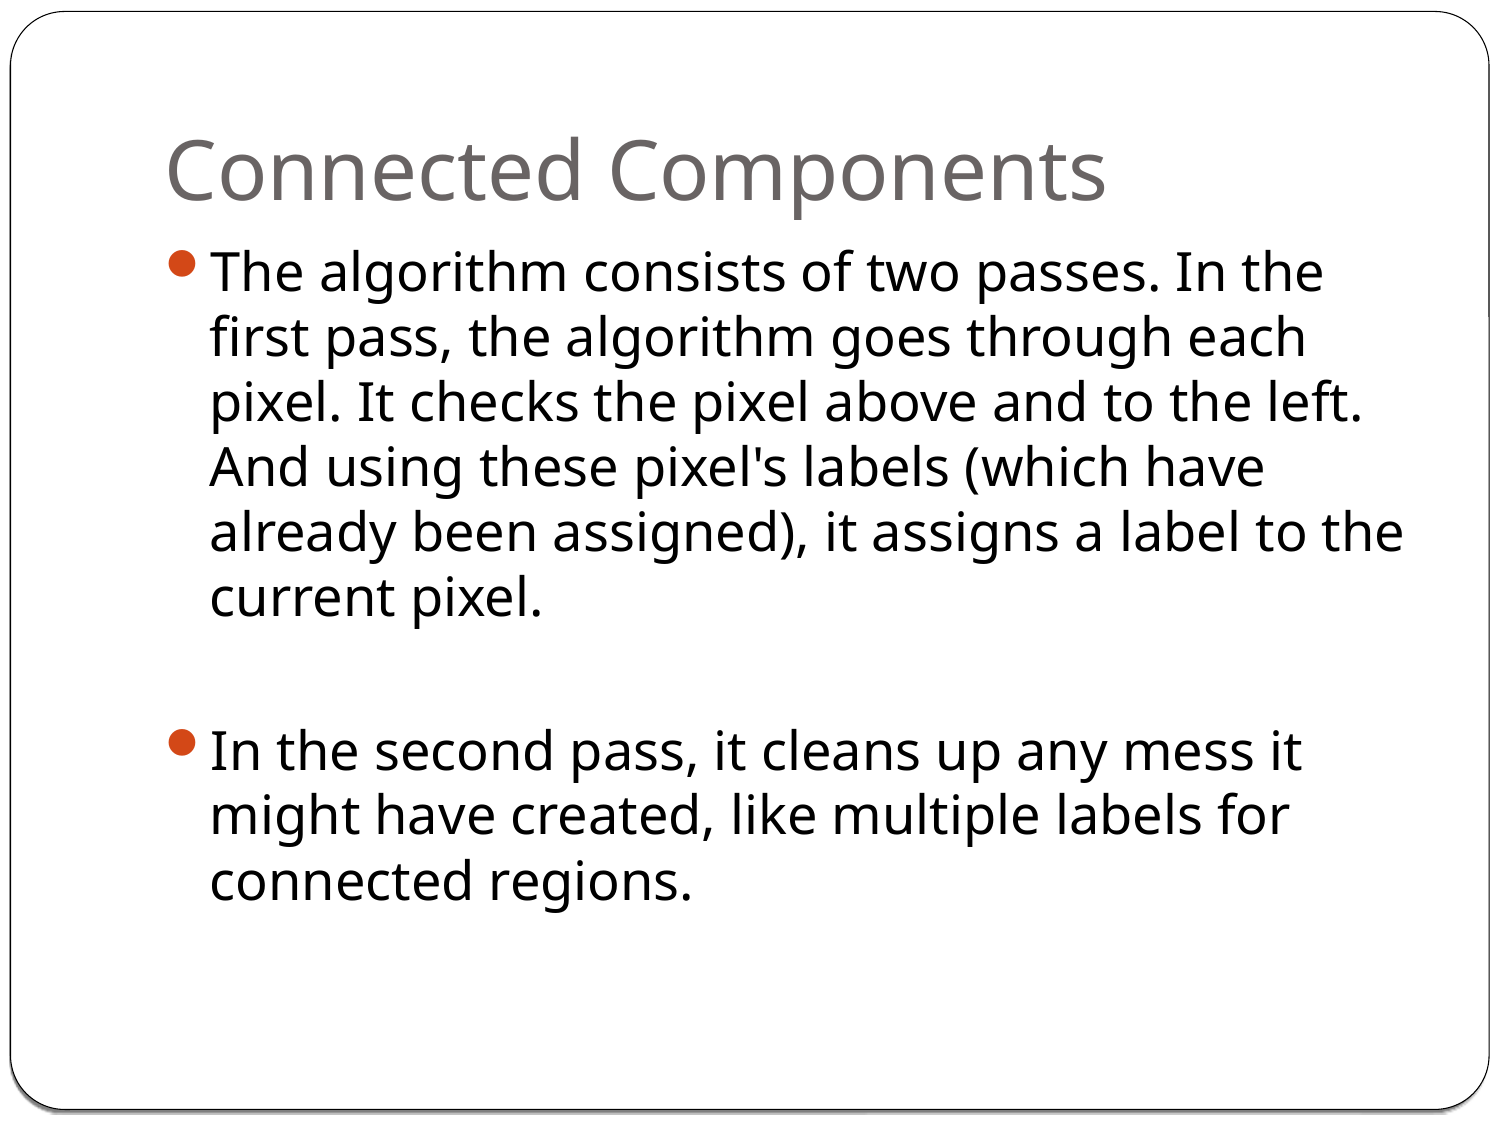

# Connected Components
The algorithm consists of two passes. In the first pass, the algorithm goes through each pixel. It checks the pixel above and to the left. And using these pixel's labels (which have already been assigned), it assigns a label to the current pixel.
In the second pass, it cleans up any mess it might have created, like multiple labels for connected regions.